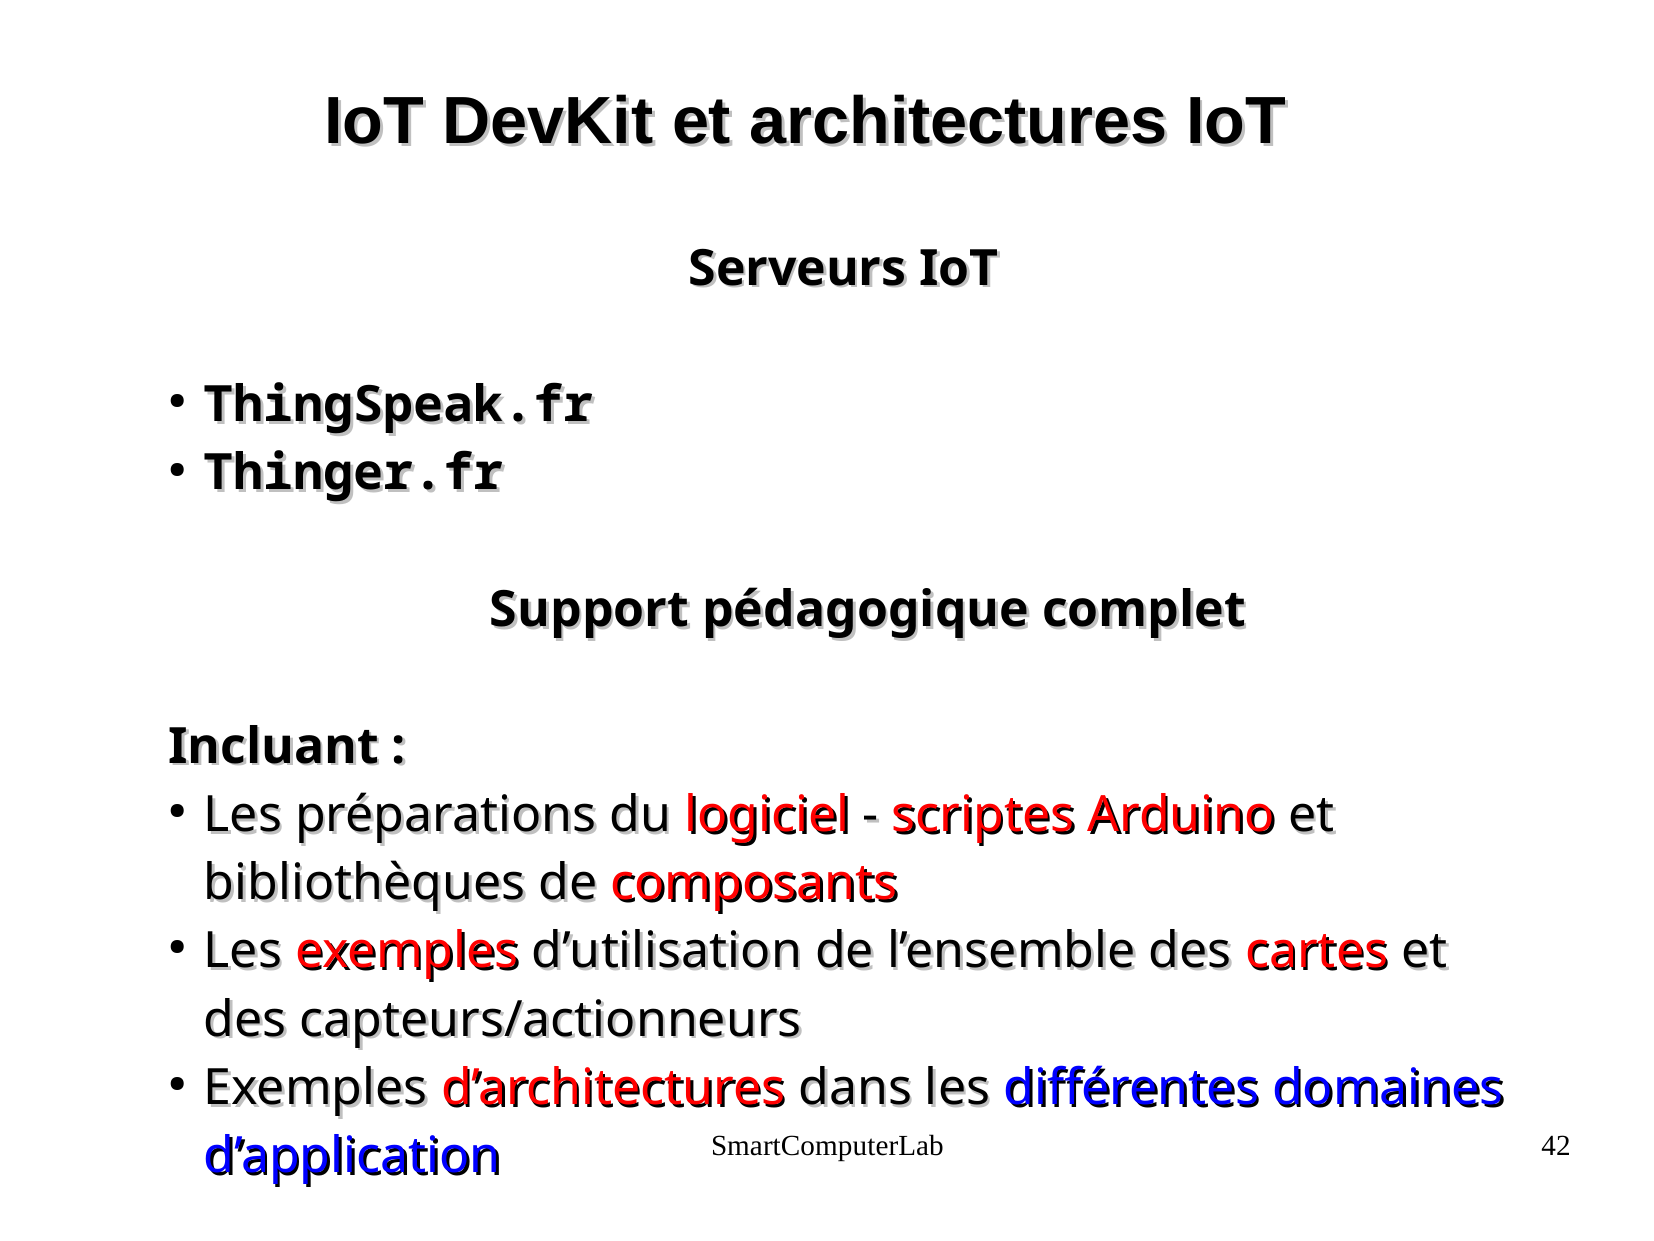

# IoT DevKit et architectures IoT
Serveurs IoT
ThingSpeak.fr
Thinger.fr
Support pédagogique complet
Incluant :
Les préparations du logiciel - scriptes Arduino et bibliothèques de composants
Les exemples d’utilisation de l’ensemble des cartes et des capteurs/actionneurs
Exemples d’architectures dans les différentes domaines d’application
SmartComputerLab
42